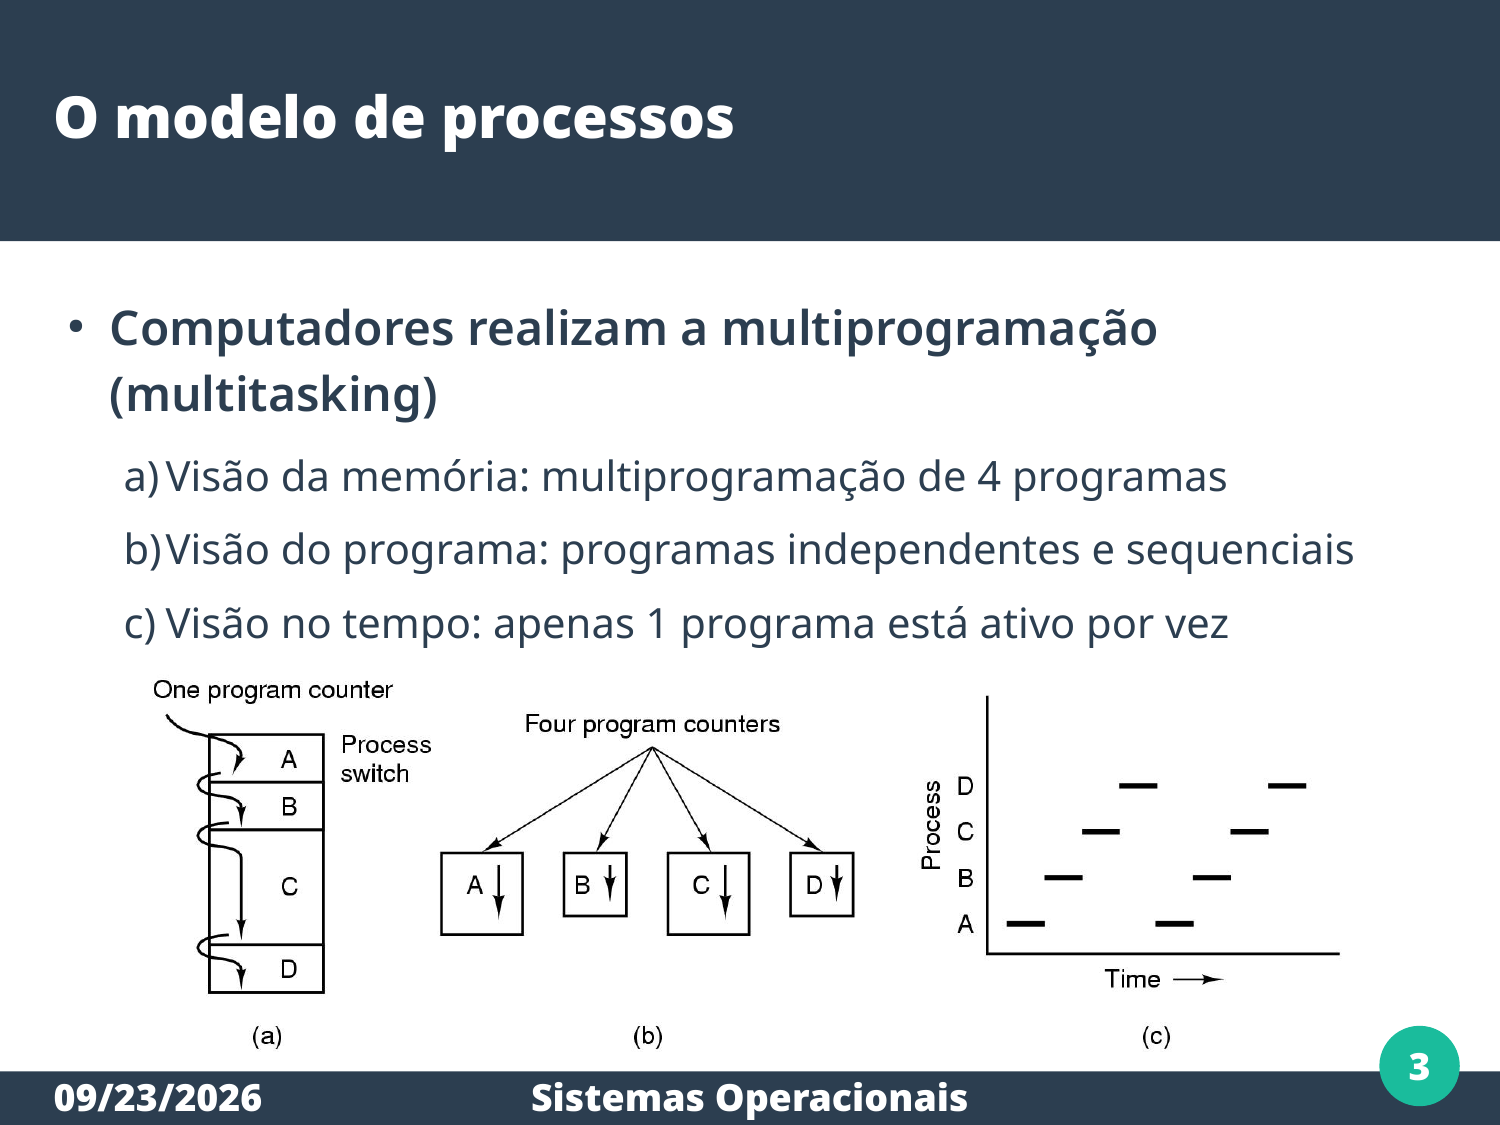

# O modelo de processos
Computadores realizam a multiprogramação (multitasking)
Visão da memória: multiprogramação de 4 programas
Visão do programa: programas independentes e sequenciais
Visão no tempo: apenas 1 programa está ativo por vez
3
Sistemas Operacionais